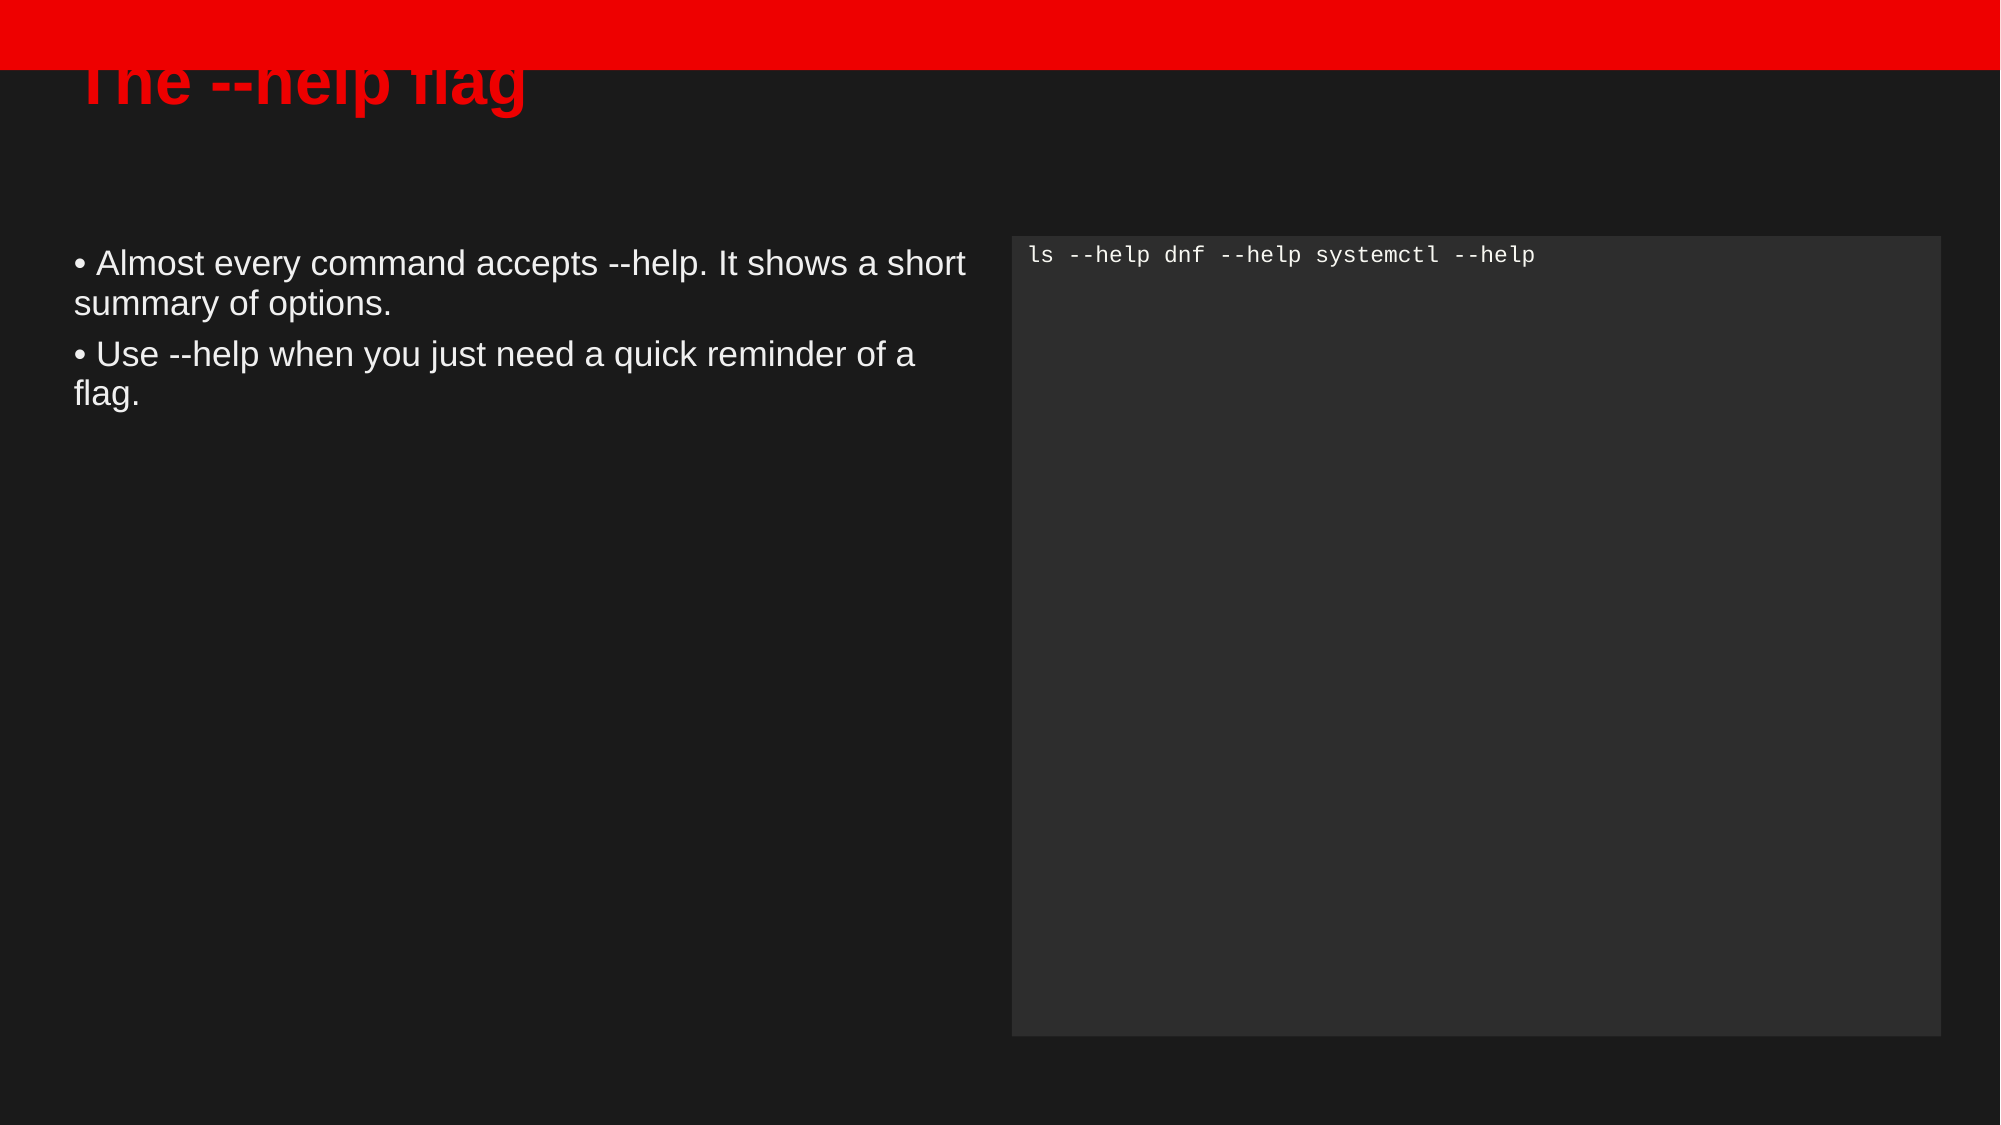

The --help flag
• Almost every command accepts --help. It shows a short summary of options.
• Use --help when you just need a quick reminder of a flag.
ls --help dnf --help systemctl --help